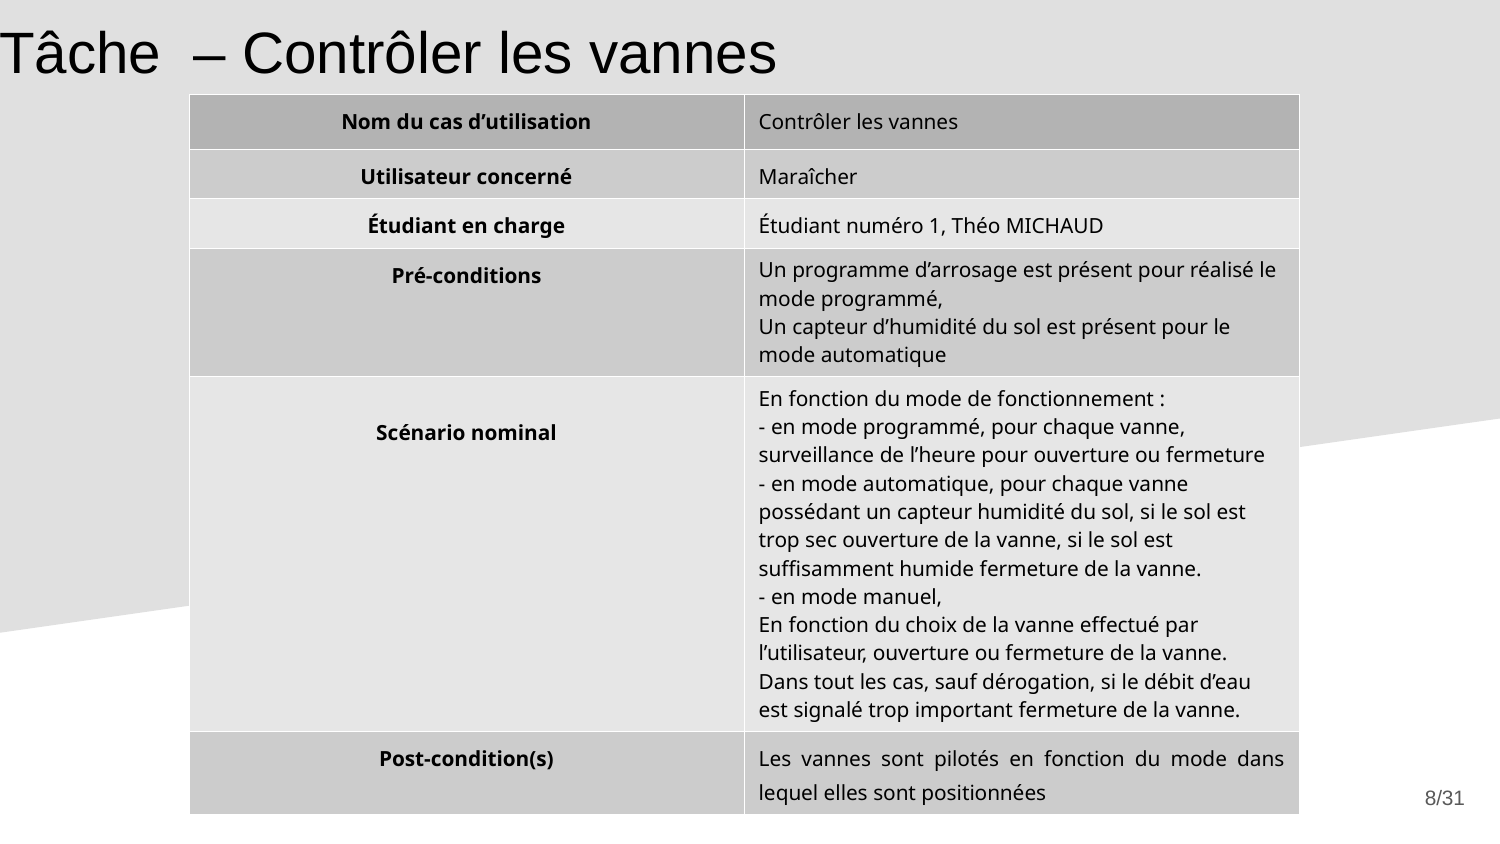

# Tâche – Contrôler les vannes
| Nom du cas d’utilisation | Contrôler les vannes |
| --- | --- |
| Utilisateur concerné | Maraîcher |
| Étudiant en charge | Étudiant numéro 1, Théo MICHAUD |
| Pré-conditions | Un programme d’arrosage est présent pour réalisé le mode programmé, Un capteur d’humidité du sol est présent pour le mode automatique |
| Scénario nominal | En fonction du mode de fonctionnement : - en mode programmé, pour chaque vanne, surveillance de l’heure pour ouverture ou fermeture - en mode automatique, pour chaque vanne possédant un capteur humidité du sol, si le sol est trop sec ouverture de la vanne, si le sol est suffisamment humide fermeture de la vanne. - en mode manuel, En fonction du choix de la vanne effectué par l’utilisateur, ouverture ou fermeture de la vanne. Dans tout les cas, sauf dérogation, si le débit d’eau est signalé trop important fermeture de la vanne. |
| Post-condition(s) | Les vannes sont pilotés en fonction du mode dans lequel elles sont positionnées |